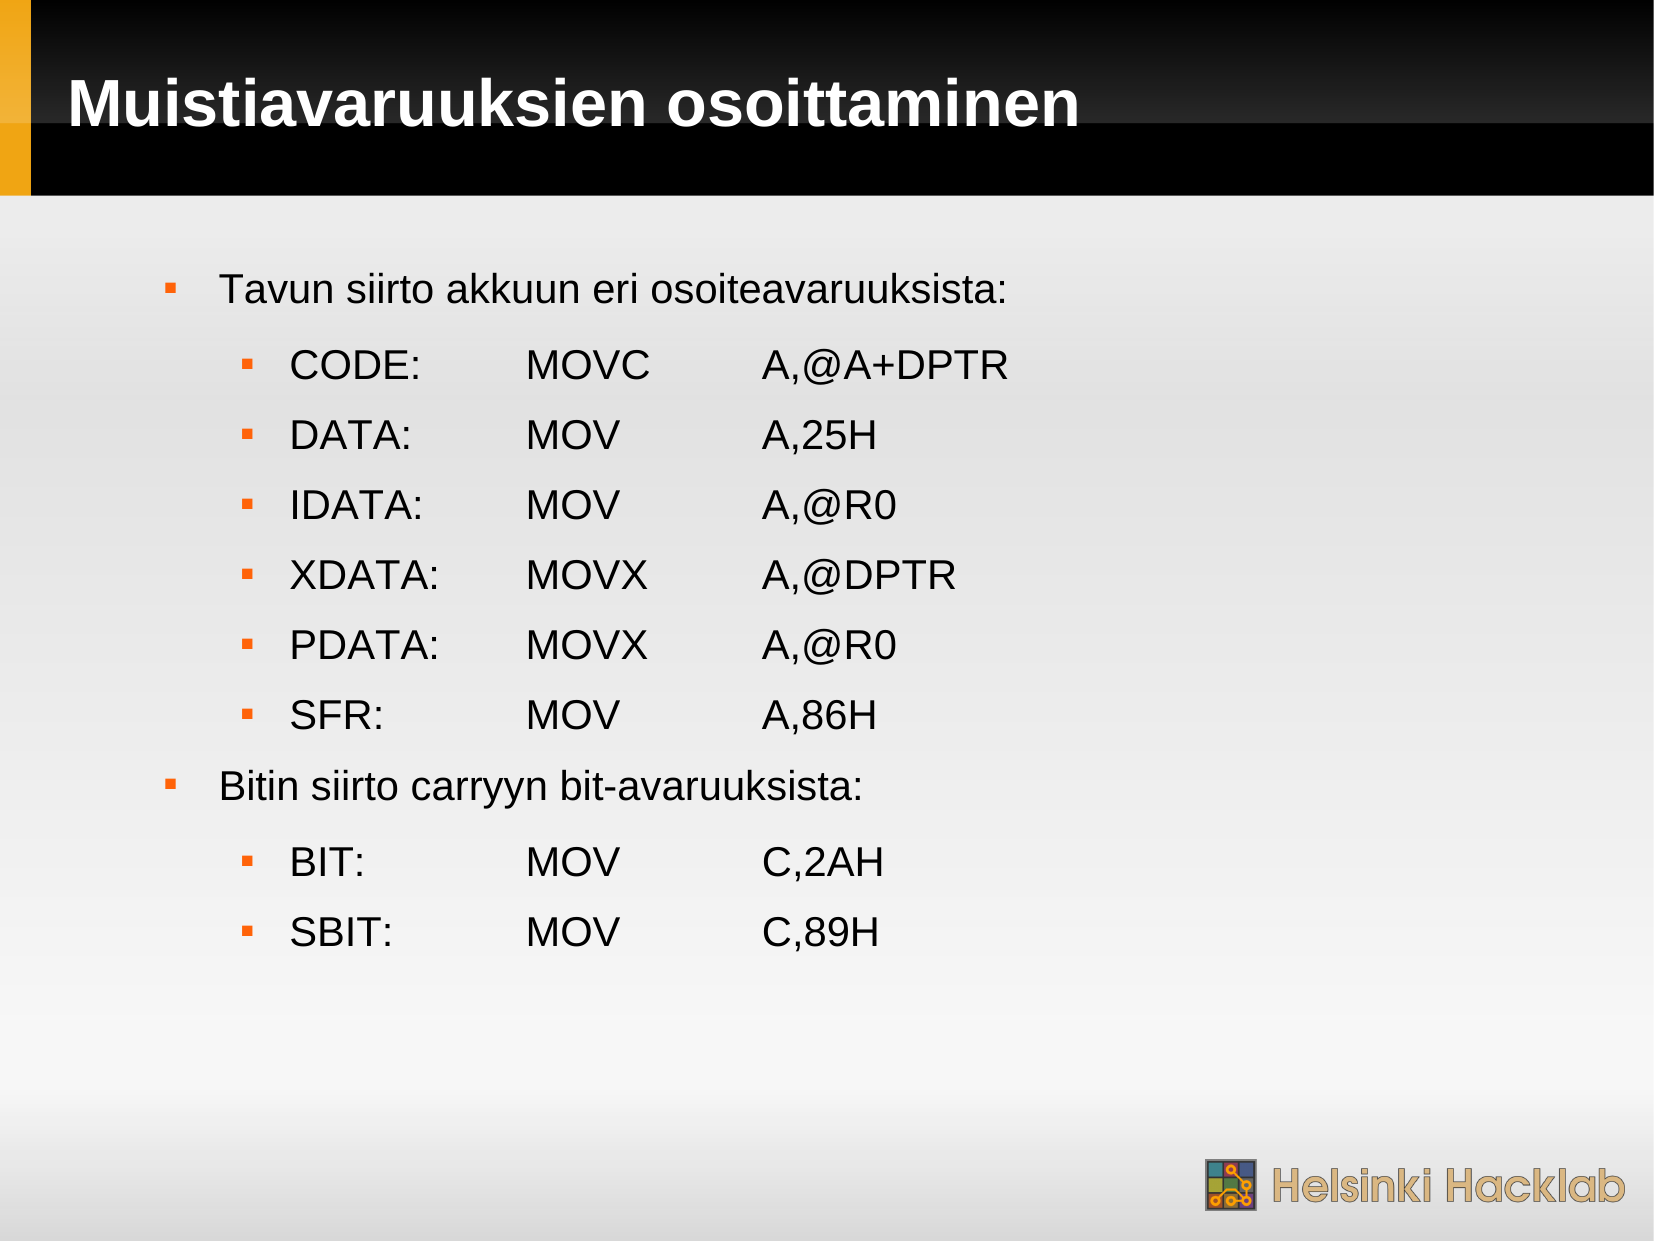

# Muistiavaruuksien osoittaminen
Tavun siirto akkuun eri osoiteavaruuksista:
CODE: 	MOVC	A,@A+DPTR
DATA:	MOV 	A,25H
IDATA: 	MOV 	A,@R0
XDATA: 	MOVX 	A,@DPTR
PDATA: 	MOVX 	A,@R0
SFR: 	MOV 	A,86H
Bitin siirto carryyn bit-avaruuksista:
BIT: 	MOV 	C,2AH
SBIT: 	MOV 	C,89H